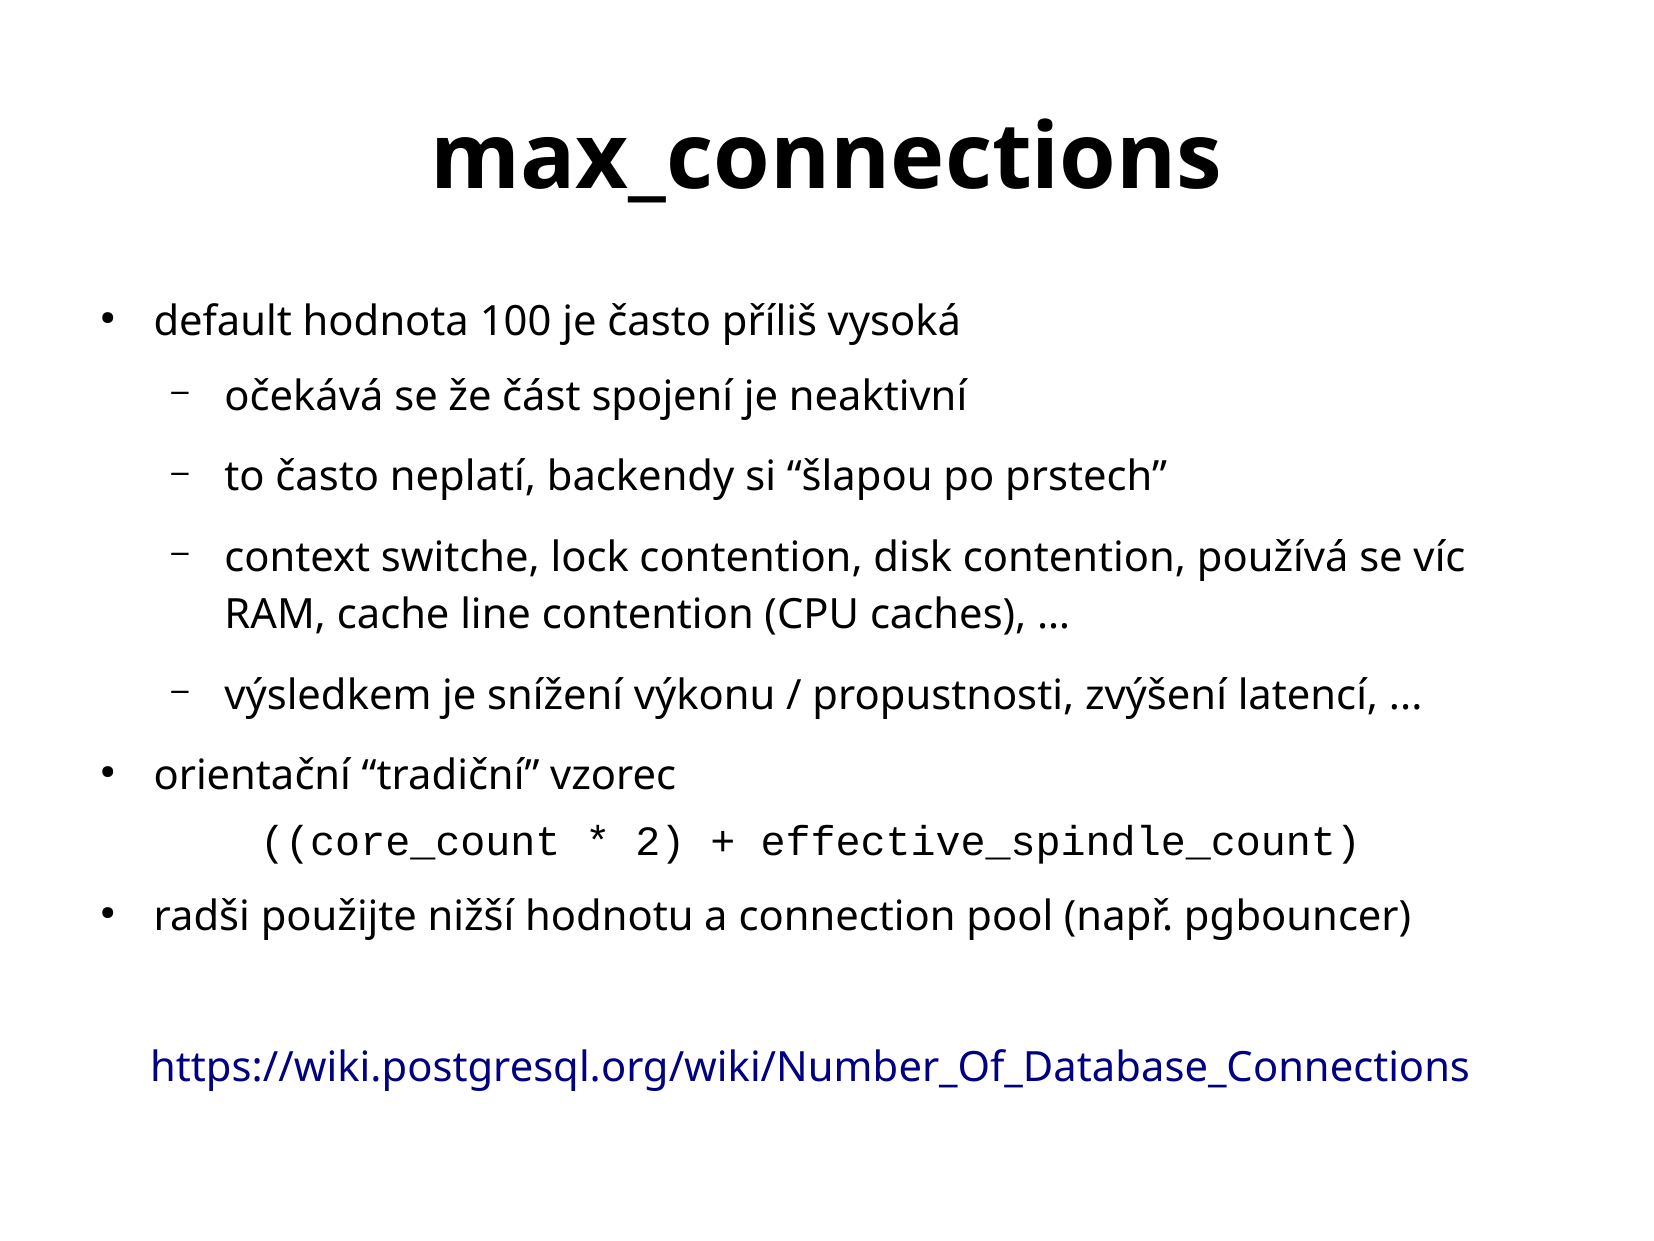

# max_connections
default hodnota 100 je často příliš vysoká
očekává se že část spojení je neaktivní
to často neplatí, backendy si “šlapou po prstech”
context switche, lock contention, disk contention, používá se víc RAM, cache line contention (CPU caches), …
výsledkem je snížení výkonu / propustnosti, zvýšení latencí, ...
orientační “tradiční” vzorec
((core_count * 2) + effective_spindle_count)
radši použijte nižší hodnotu a connection pool (např. pgbouncer)
https://wiki.postgresql.org/wiki/Number_Of_Database_Connections